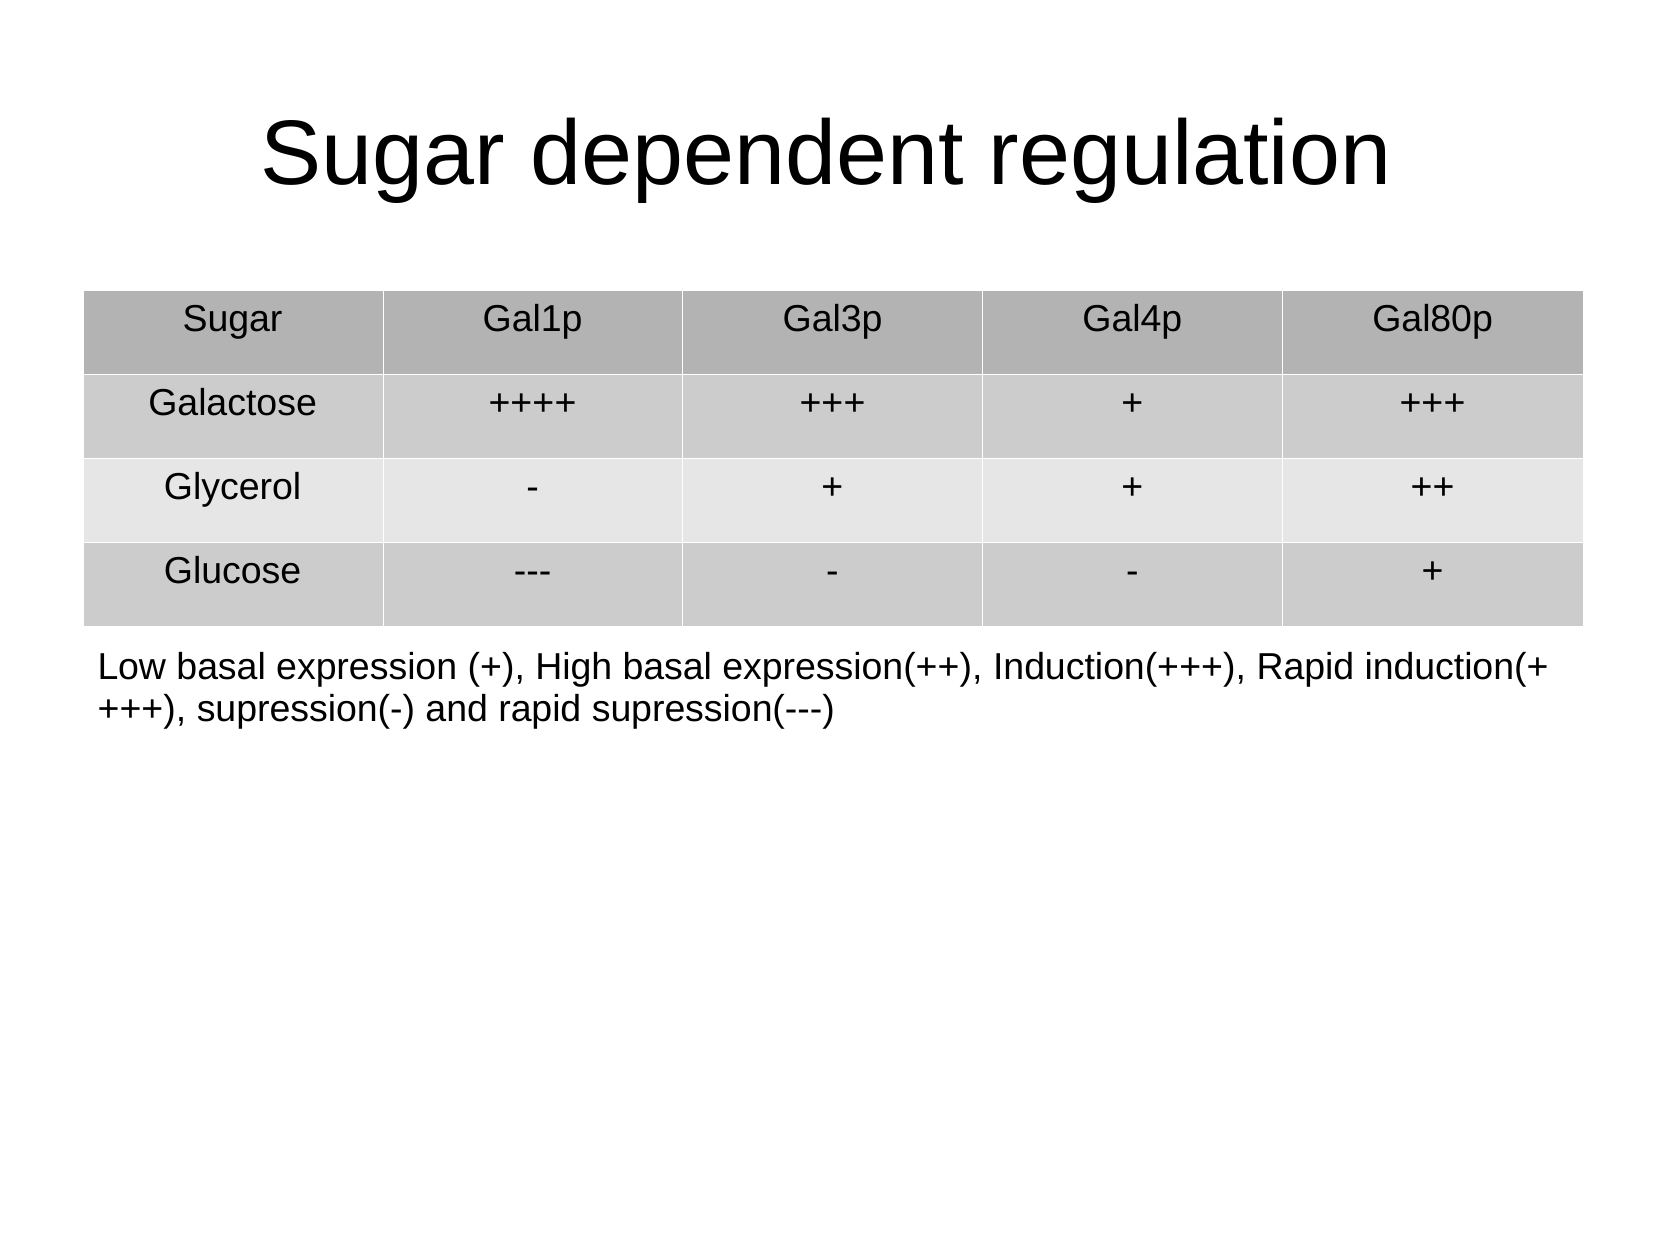

# Sugar dependent regulation
| Sugar | Gal1p | Gal3p | Gal4p | Gal80p |
| --- | --- | --- | --- | --- |
| Galactose | ++++ | +++ | + | +++ |
| Glycerol | - | + | + | ++ |
| Glucose | --- | - | - | + |
Low basal expression (+), High basal expression(++), Induction(+++), Rapid induction(++++), supression(-) and rapid supression(---)